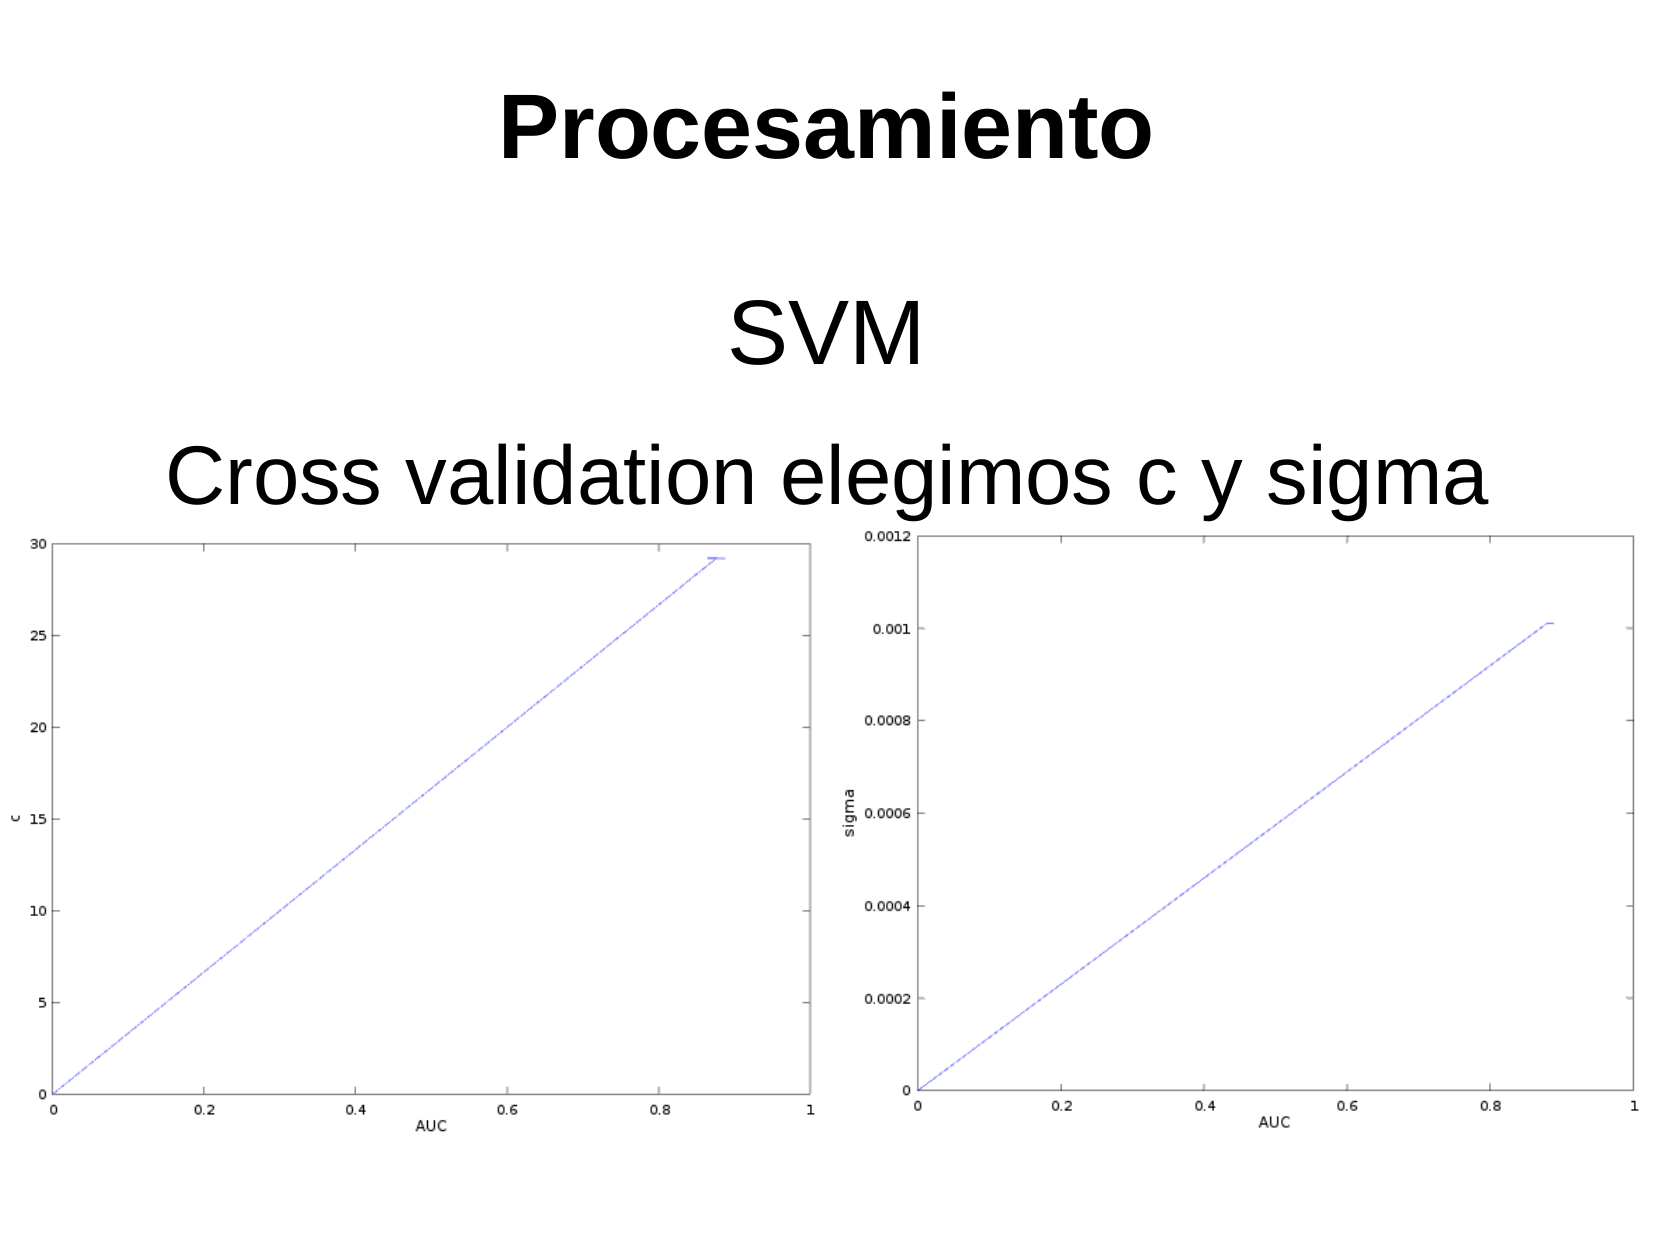

Procesamiento
SVM
# Cross validation elegimos c y sigma